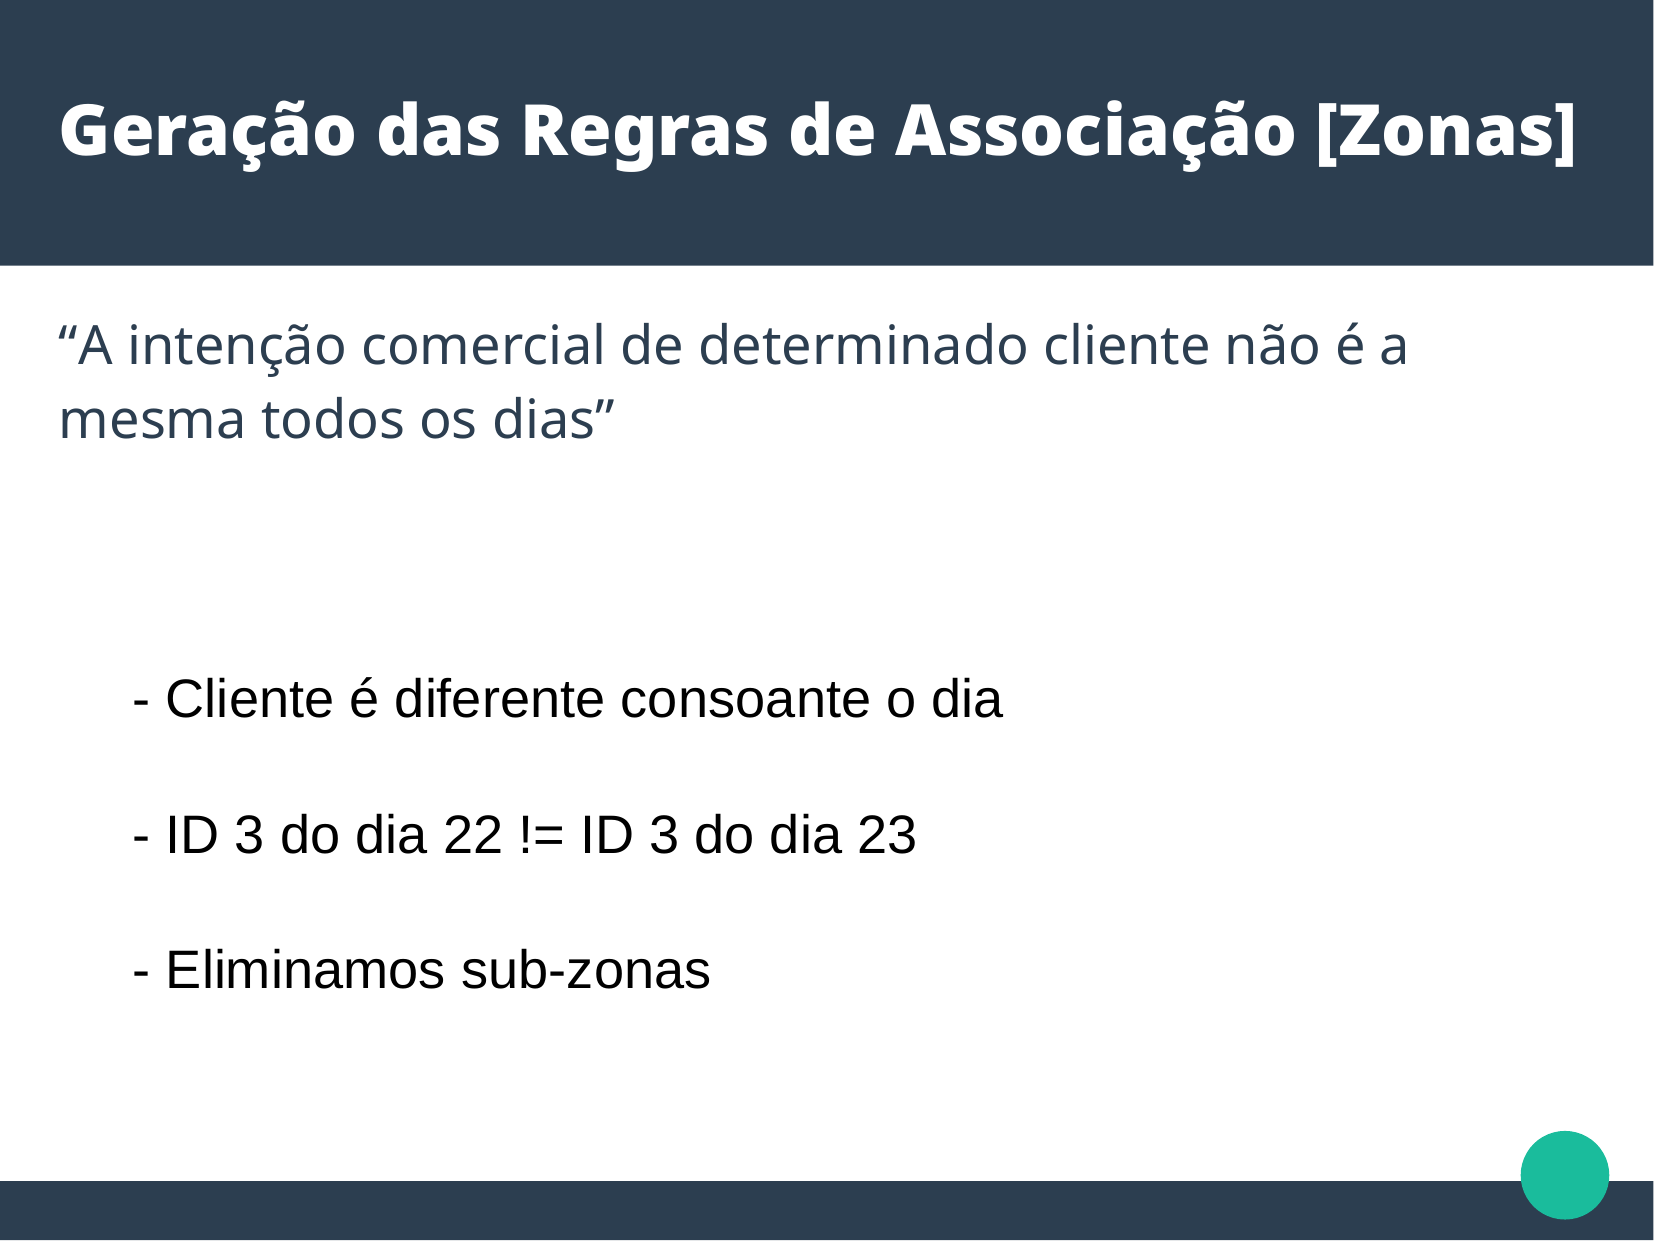

# Geração das Regras de Associação [Zonas]
“A intenção comercial de determinado cliente não é a mesma todos os dias”
- Cliente é diferente consoante o dia
- ID 3 do dia 22 != ID 3 do dia 23
- Eliminamos sub-zonas